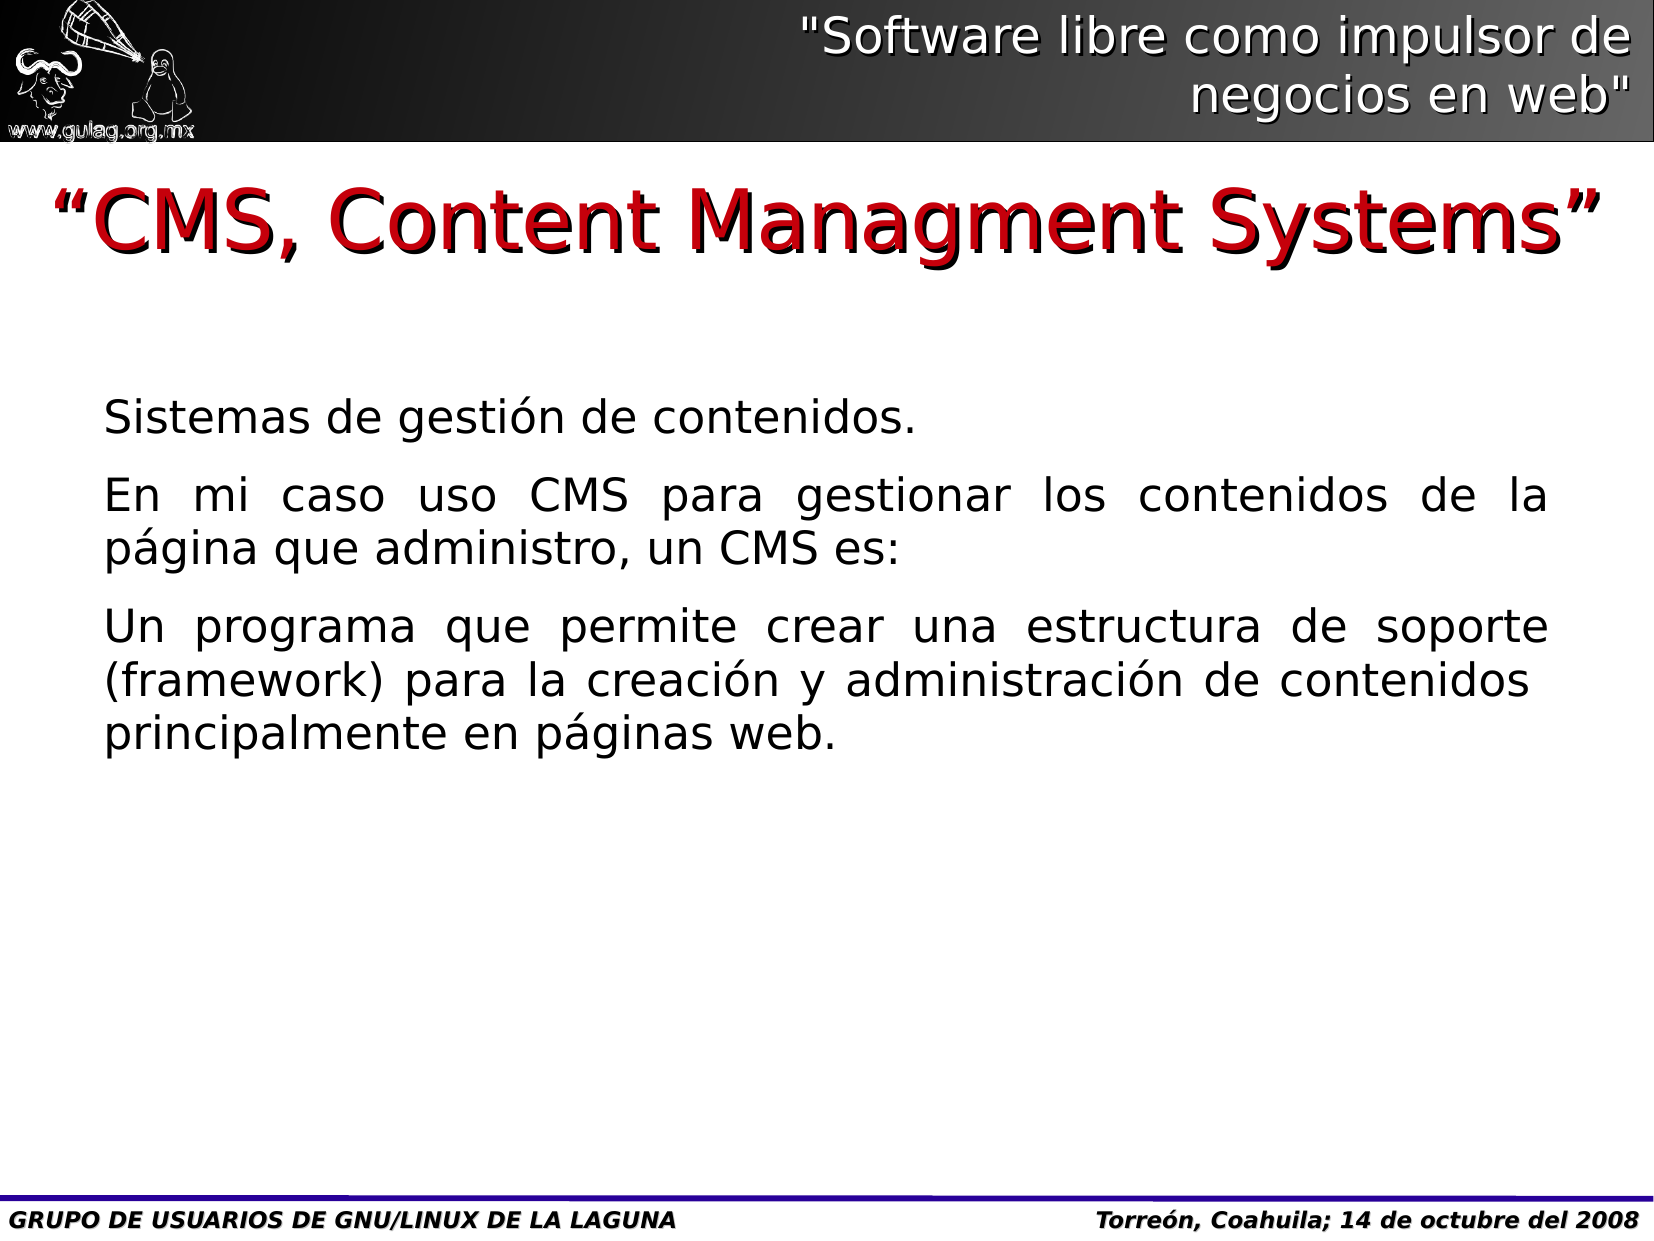

"Software libre como impulsor de negocios en web"
GRUPO DE USUARIOS DE GNU/LINUX DE LA LAGUNA
Torreón, Coahuila; 14 de octubre del 2008
“CMS, Content Managment Systems”
Sistemas de gestión de contenidos.
En mi caso uso CMS para gestionar los contenidos de la página que administro, un CMS es:
Un programa que permite crear una estructura de soporte (framework) para la creación y administración de contenidos principalmente en páginas web.